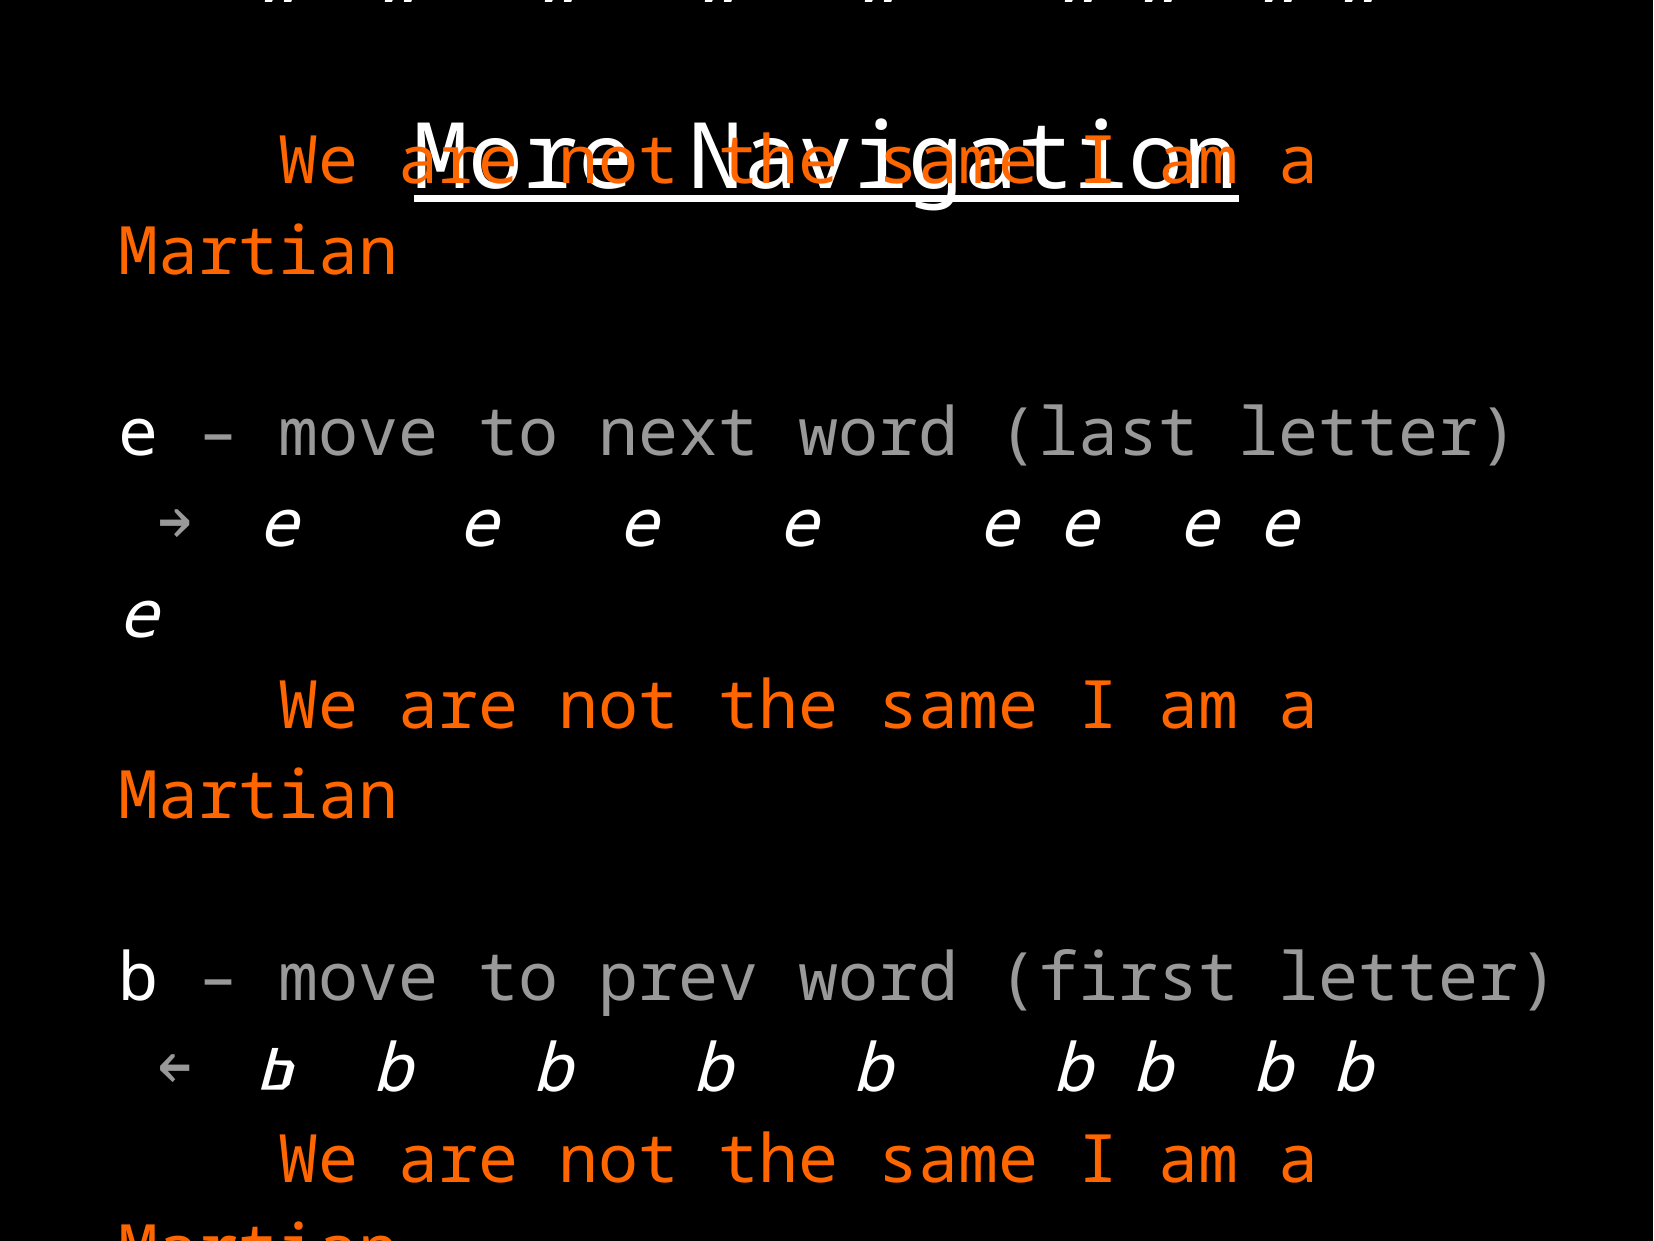

w – move to next word (first letter)
 → w w w w w w w w w
 We are not the same I am a Martian
e – move to next word (last letter)
 → e e e e e e e e e
 We are not the same I am a Martian
b – move to prev word (first letter)
 ← b b b b b b b b b
 We are not the same I am a Martian
W, E, B – ignore punctuation
 (ie. foo.bar is a word)
# More Navigation